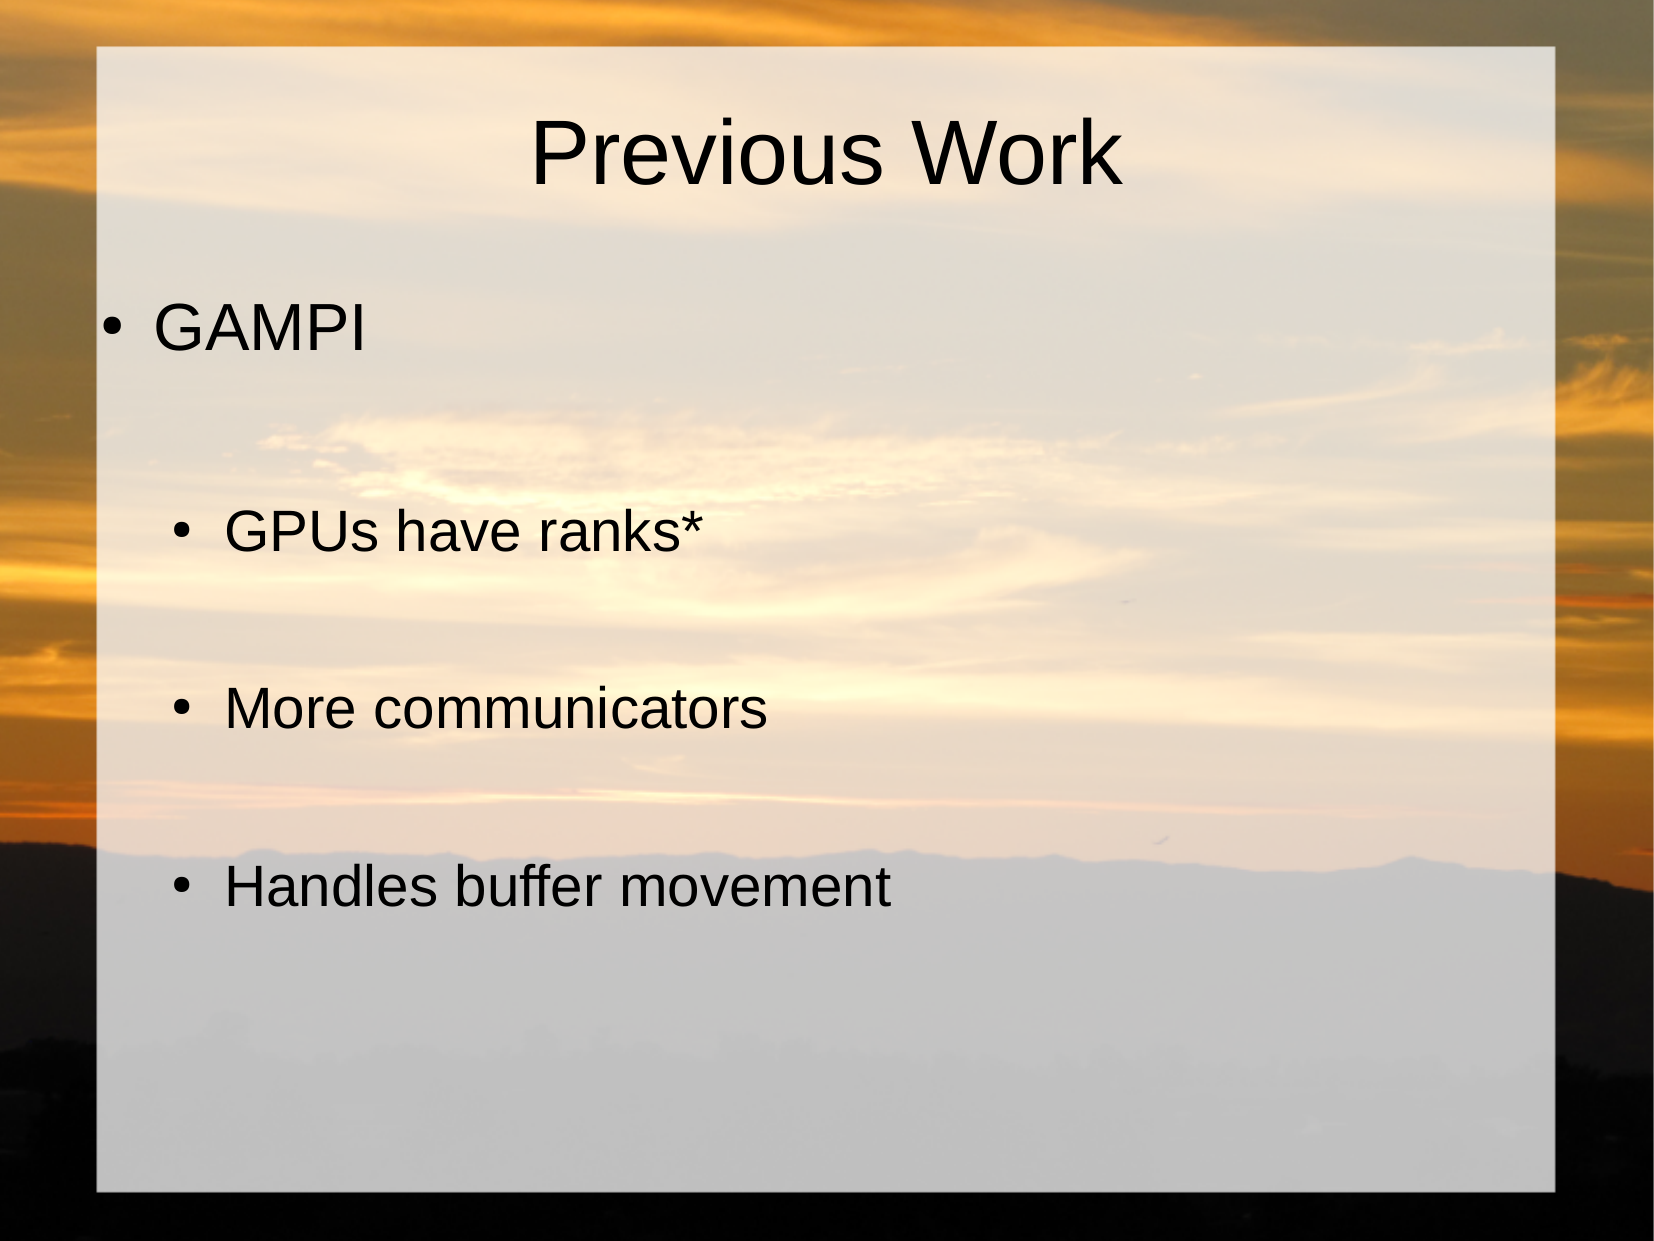

# Previous Work
GAMPI
GPUs have ranks*
More communicators
Handles buffer movement